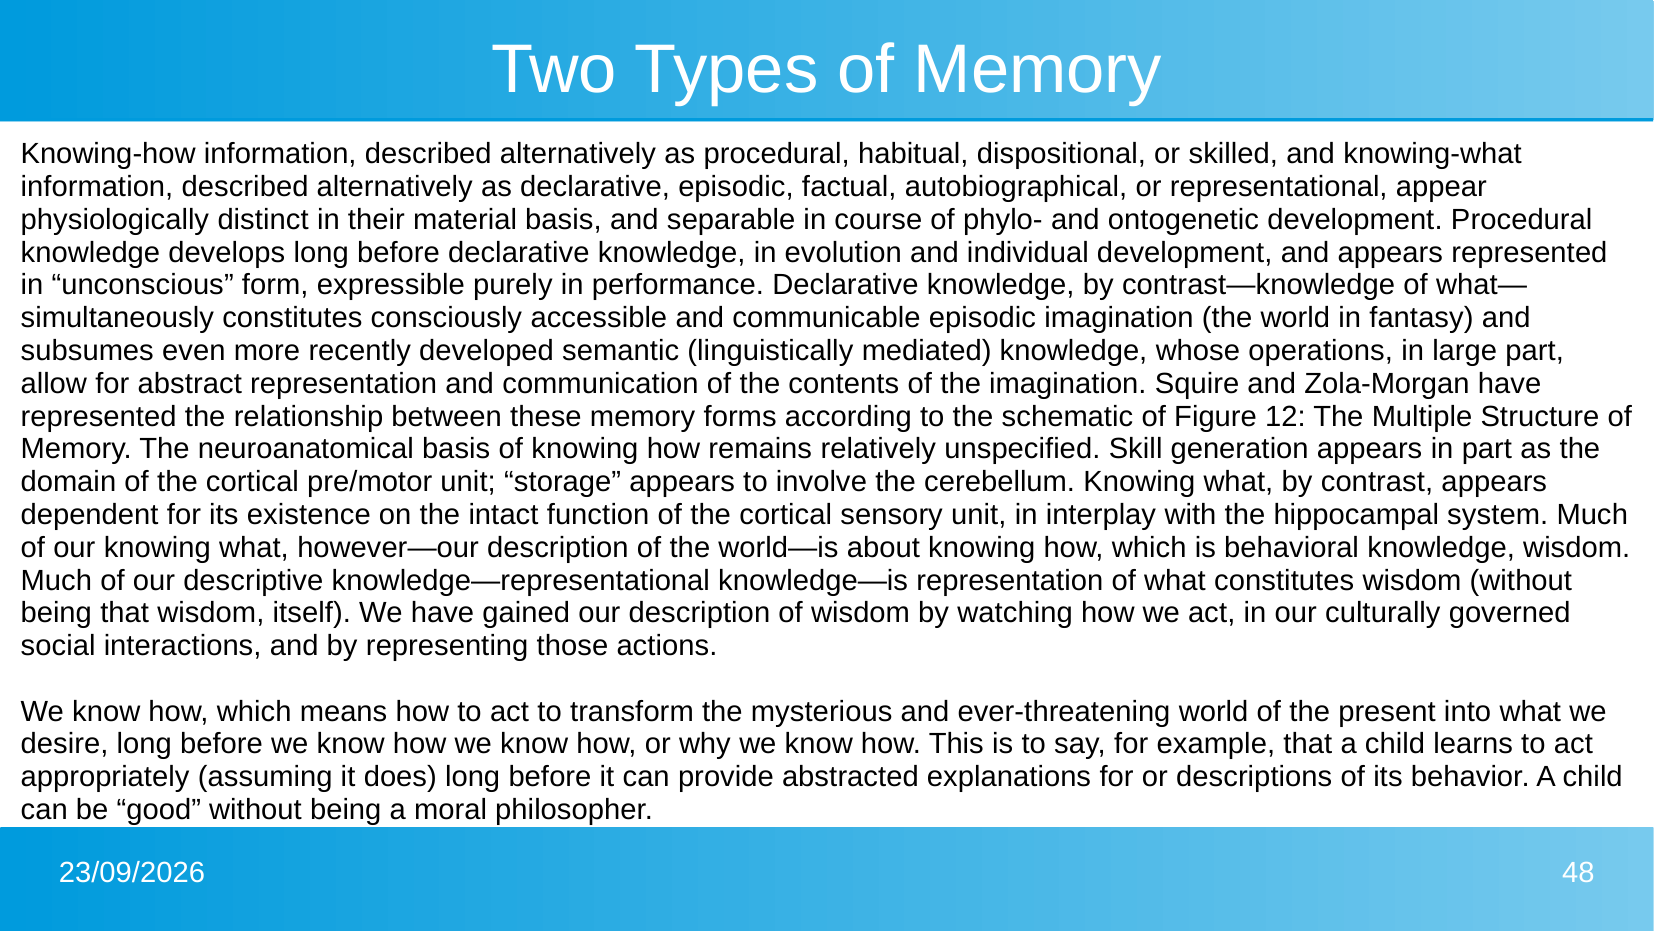

# Two Types of Memory
Knowing-how information, described alternatively as procedural, habitual, dispositional, or skilled, and knowing-what information, described alternatively as declarative, episodic, factual, autobiographical, or representational, appear physiologically distinct in their material basis, and separable in course of phylo- and ontogenetic development. Procedural knowledge develops long before declarative knowledge, in evolution and individual development, and appears represented in “unconscious” form, expressible purely in performance. Declarative knowledge, by contrast—knowledge of what—simultaneously constitutes consciously accessible and communicable episodic imagination (the world in fantasy) and subsumes even more recently developed semantic (linguistically mediated) knowledge, whose operations, in large part, allow for abstract representation and communication of the contents of the imagination. Squire and Zola-Morgan have represented the relationship between these memory forms according to the schematic of Figure 12: The Multiple Structure of Memory. The neuroanatomical basis of knowing how remains relatively unspecified. Skill generation appears in part as the domain of the cortical pre/motor unit; “storage” appears to involve the cerebellum. Knowing what, by contrast, appears dependent for its existence on the intact function of the cortical sensory unit, in interplay with the hippocampal system. Much of our knowing what, however—our description of the world—is about knowing how, which is behavioral knowledge, wisdom. Much of our descriptive knowledge—representational knowledge—is representation of what constitutes wisdom (without being that wisdom, itself). We have gained our description of wisdom by watching how we act, in our culturally governed social interactions, and by representing those actions.
We know how, which means how to act to transform the mysterious and ever-threatening world of the present into what we desire, long before we know how we know how, or why we know how. This is to say, for example, that a child learns to act appropriately (assuming it does) long before it can provide abstracted explanations for or descriptions of its behavior. A child can be “good” without being a moral philosopher.
48